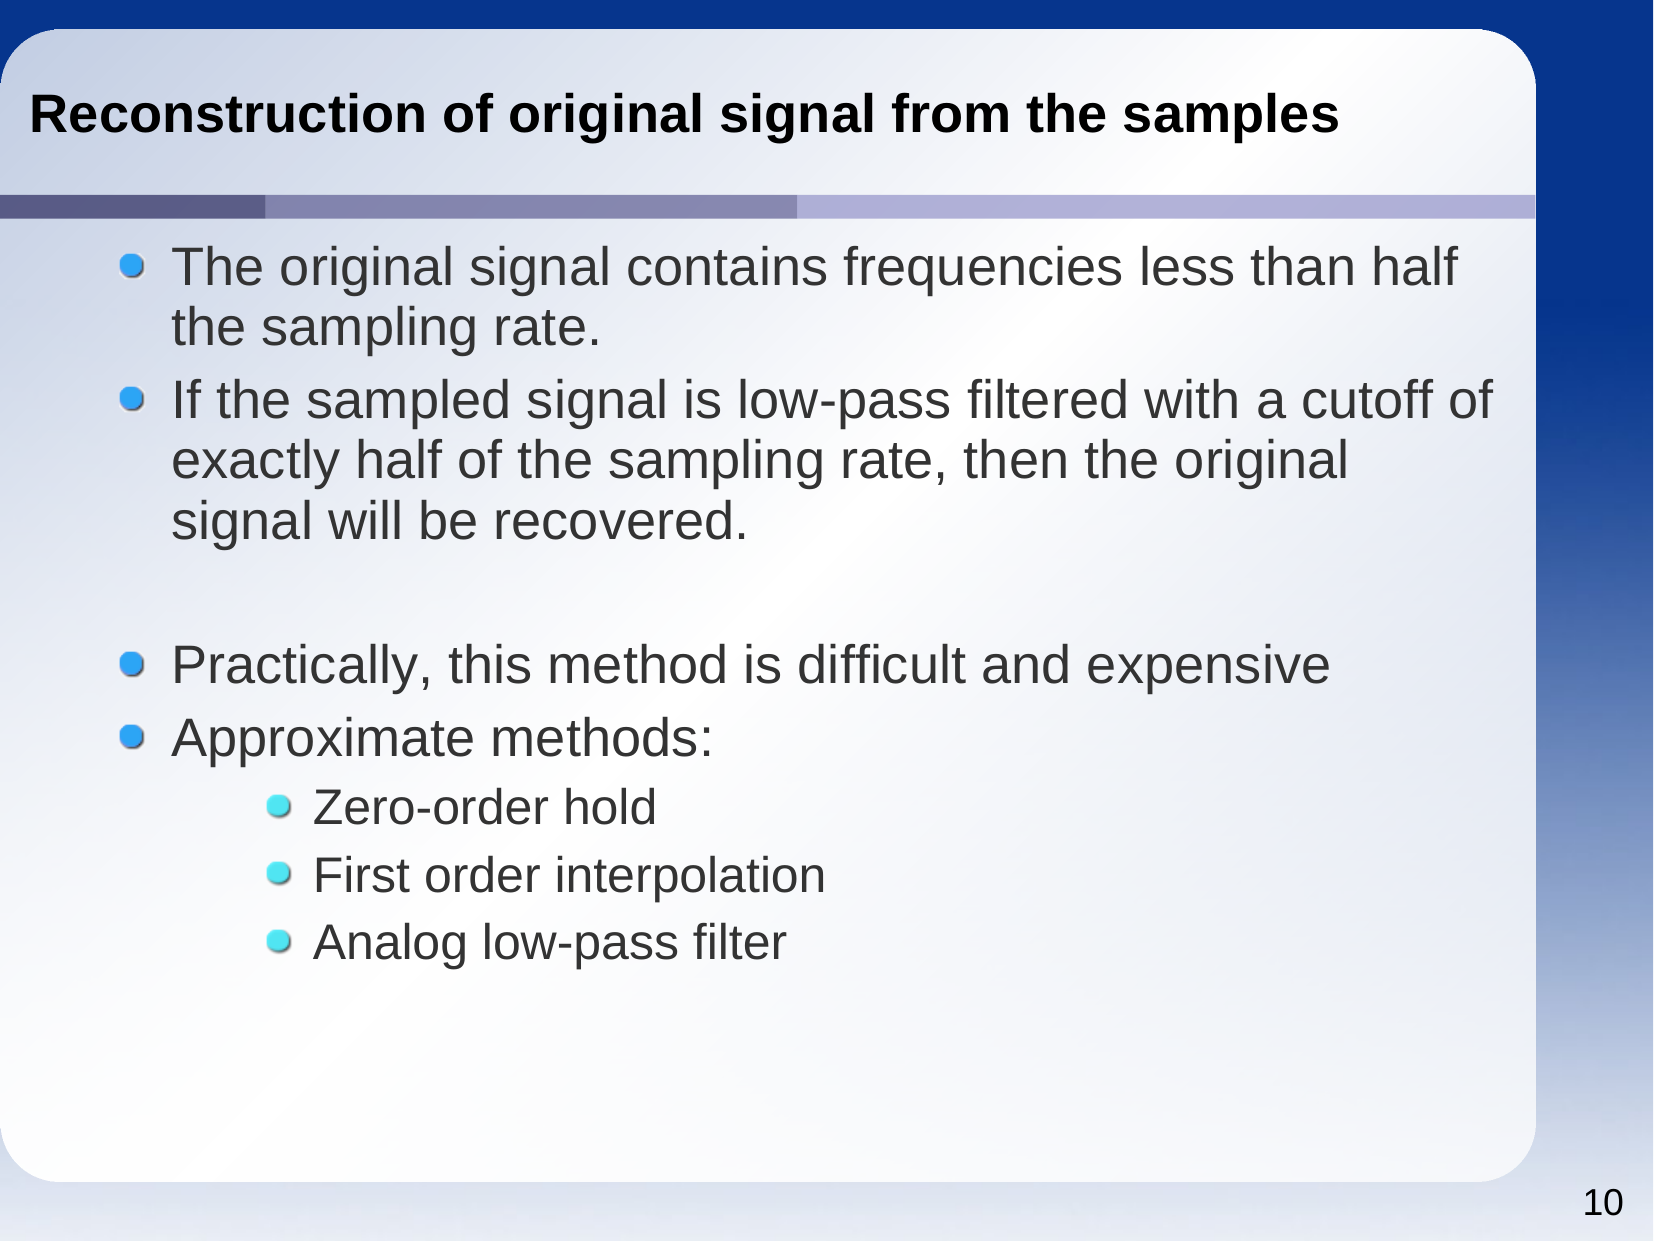

# Reconstruction of original signal from the samples
The original signal contains frequencies less than half the sampling rate.
If the sampled signal is low-pass filtered with a cutoff of exactly half of the sampling rate, then the original signal will be recovered.
Practically, this method is difficult and expensive
Approximate methods:
Zero-order hold
First order interpolation
Analog low-pass filter
10